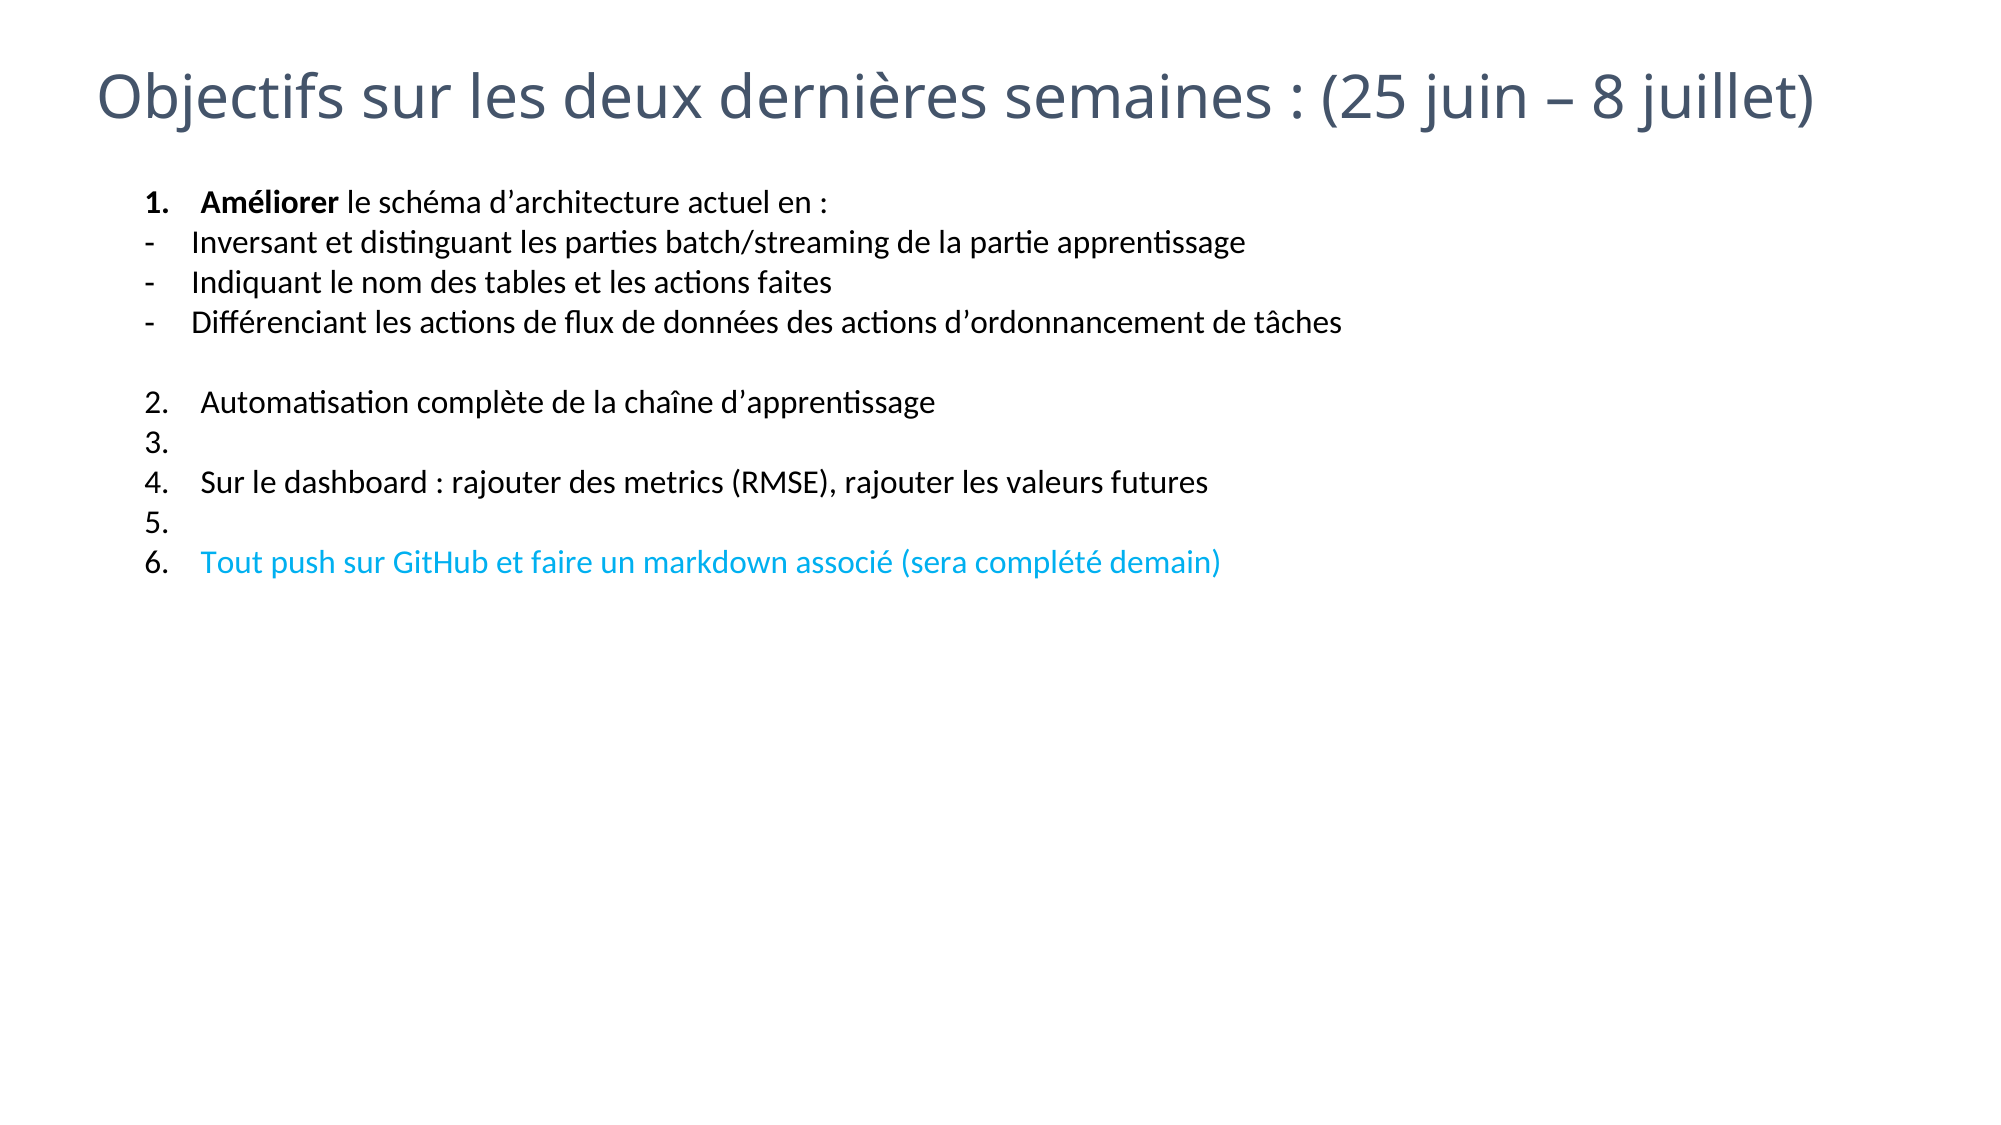

# Objectifs sur les deux dernières semaines : (25 juin – 8 juillet)
Améliorer le schéma d’architecture actuel en :
Inversant et distinguant les parties batch/streaming de la partie apprentissage
Indiquant le nom des tables et les actions faites
Différenciant les actions de flux de données des actions d’ordonnancement de tâches
Automatisation complète de la chaîne d’apprentissage
Sur le dashboard : rajouter des metrics (RMSE), rajouter les valeurs futures
Tout push sur GitHub et faire un markdown associé (sera complété demain)